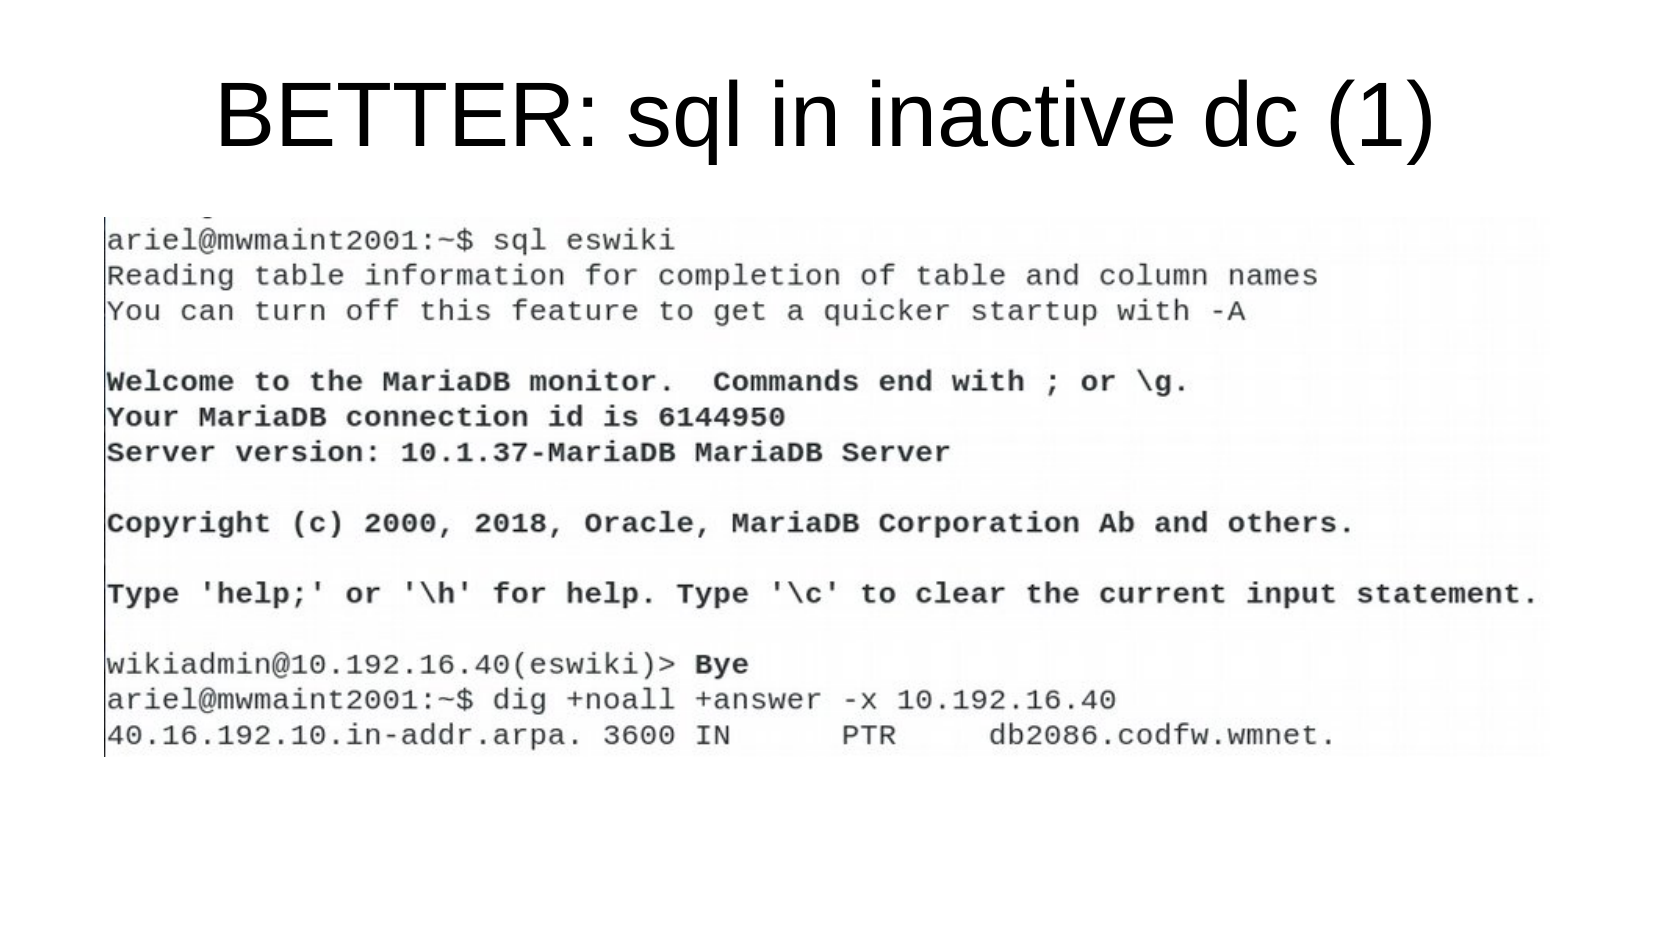

# BETTER: sql in inactive dc (1)